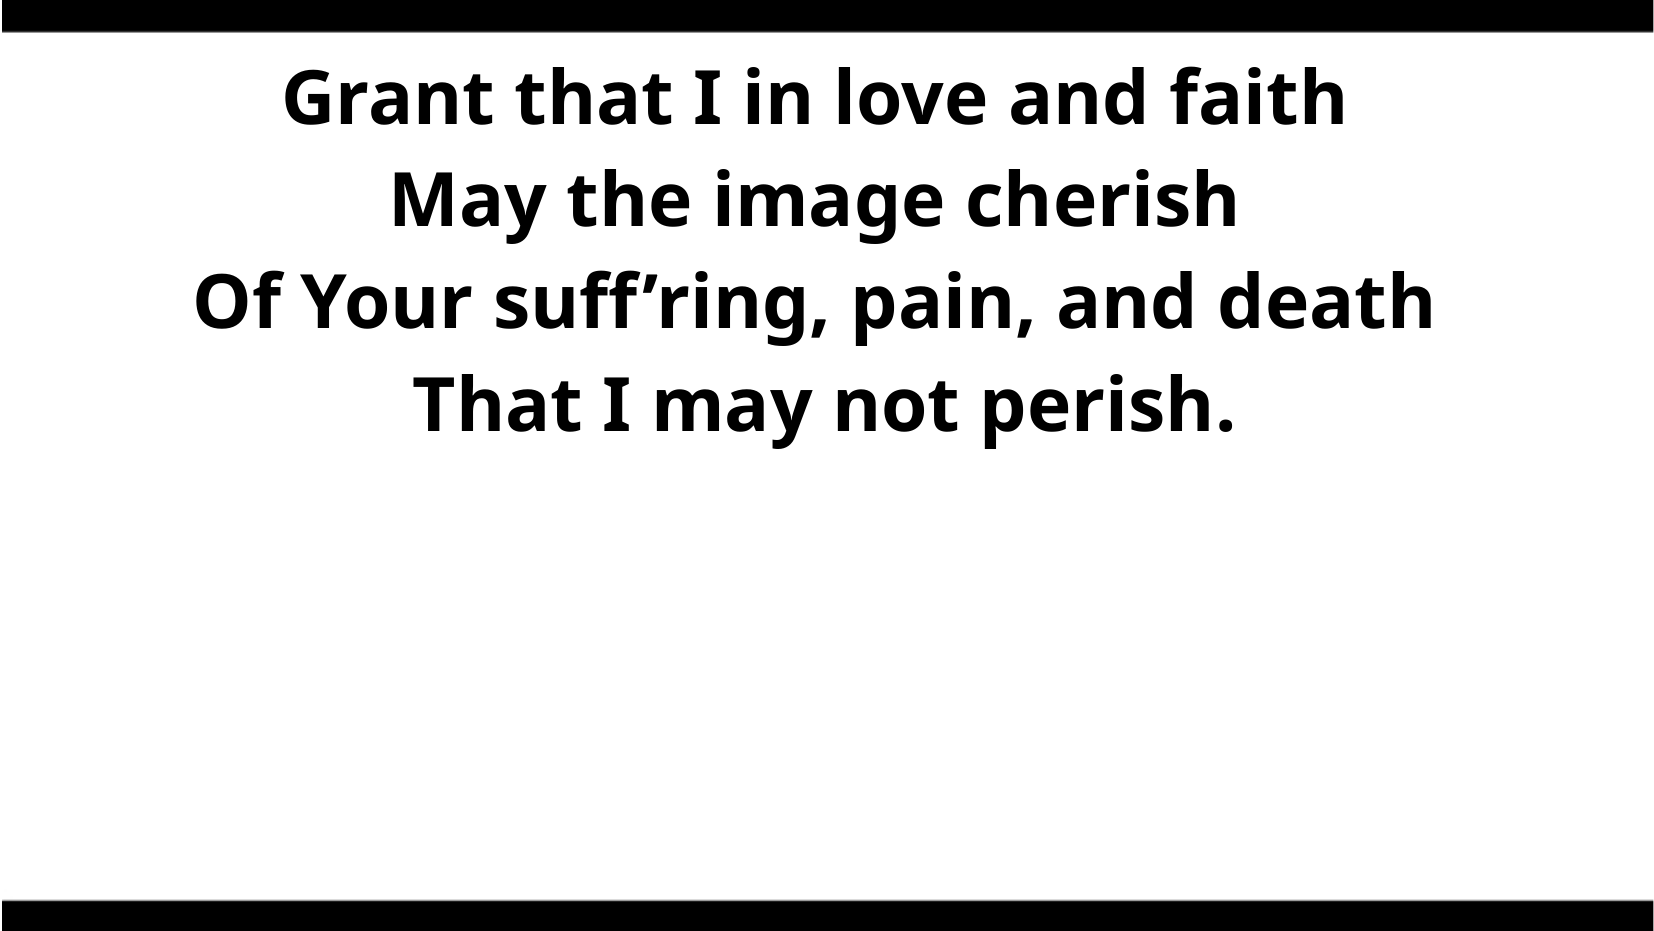

Grant that I in love and faith
May the image cherish
Of Your suff’ring, pain, and death
That I may not perish.